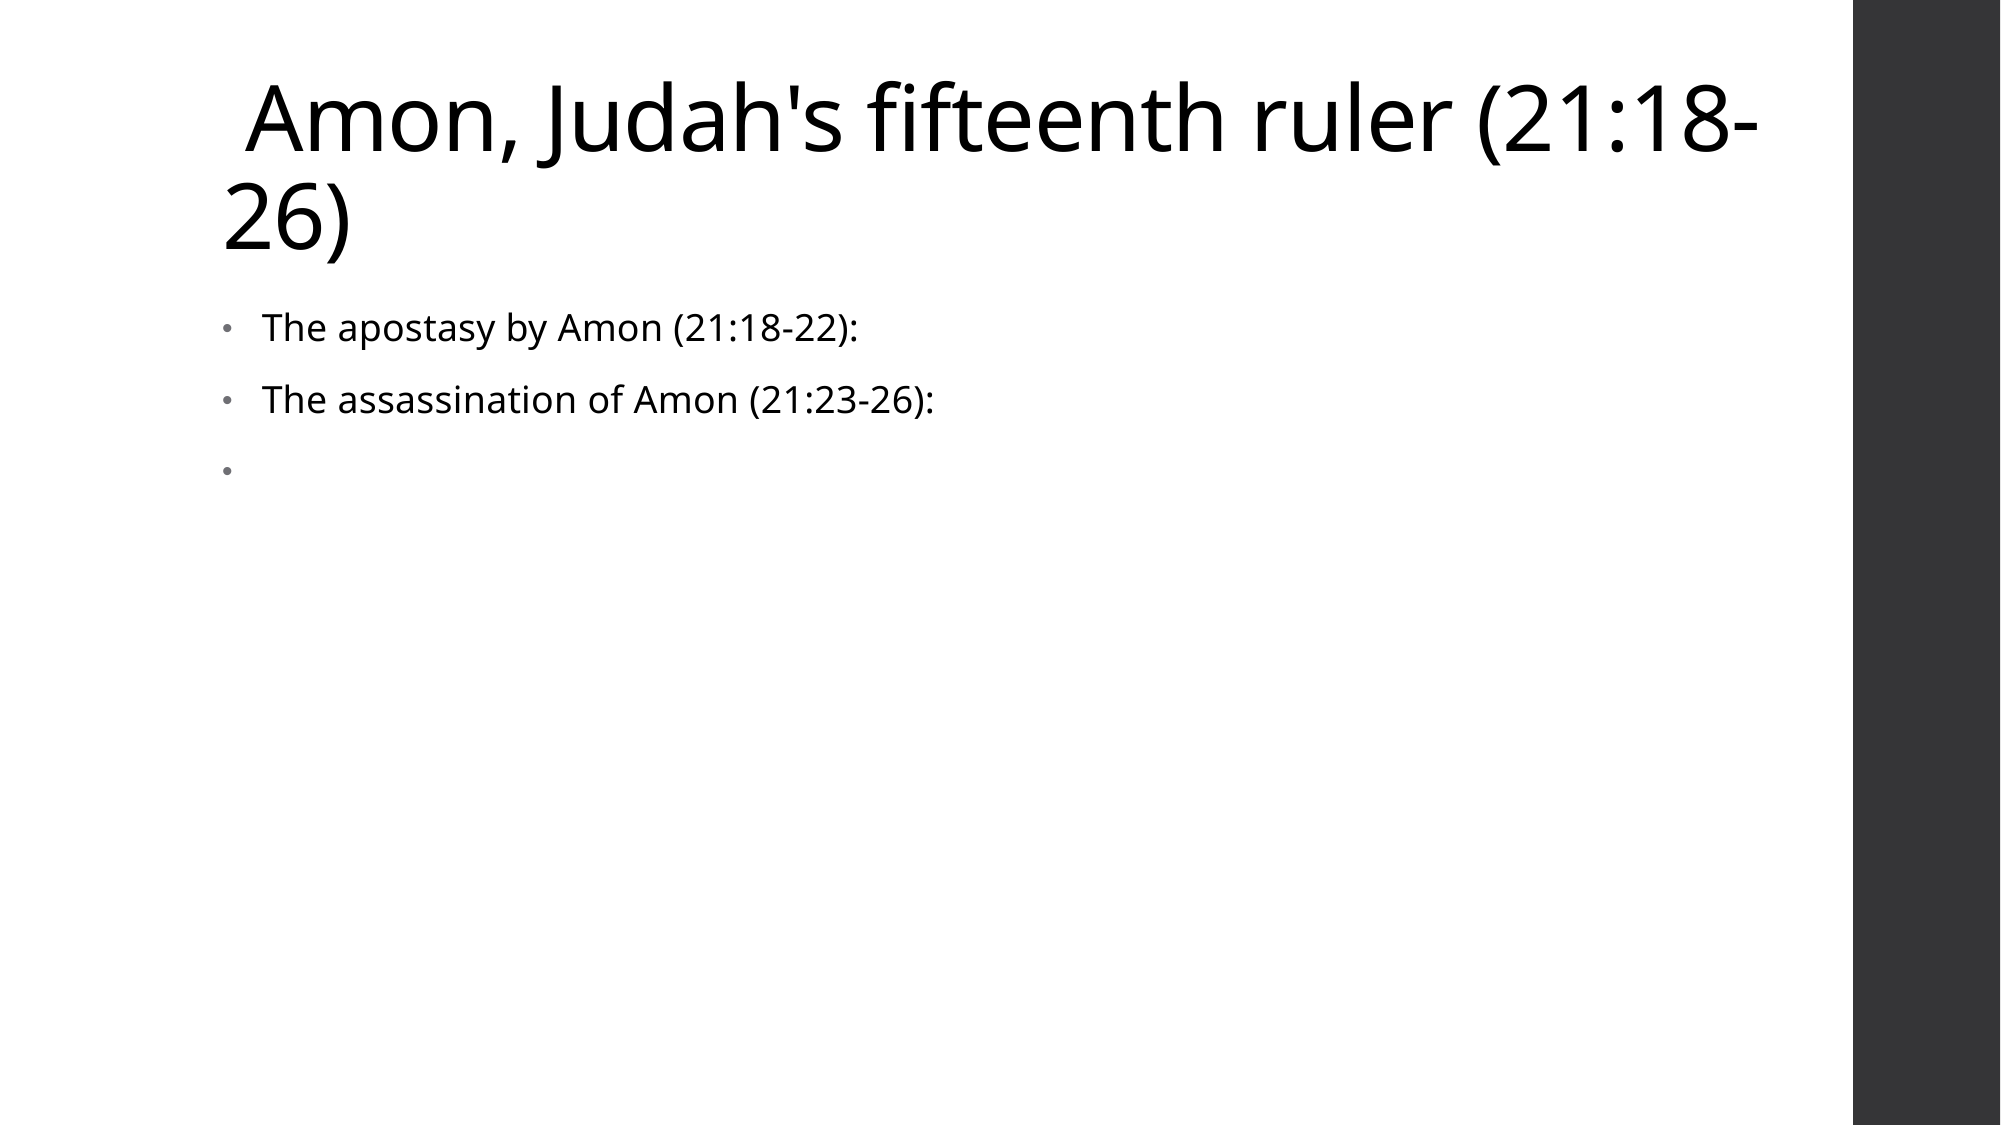

# Amon, Judah's fifteenth ruler (21:18-26)
 The apostasy by Amon (21:18-22):
 The assassination of Amon (21:23-26):